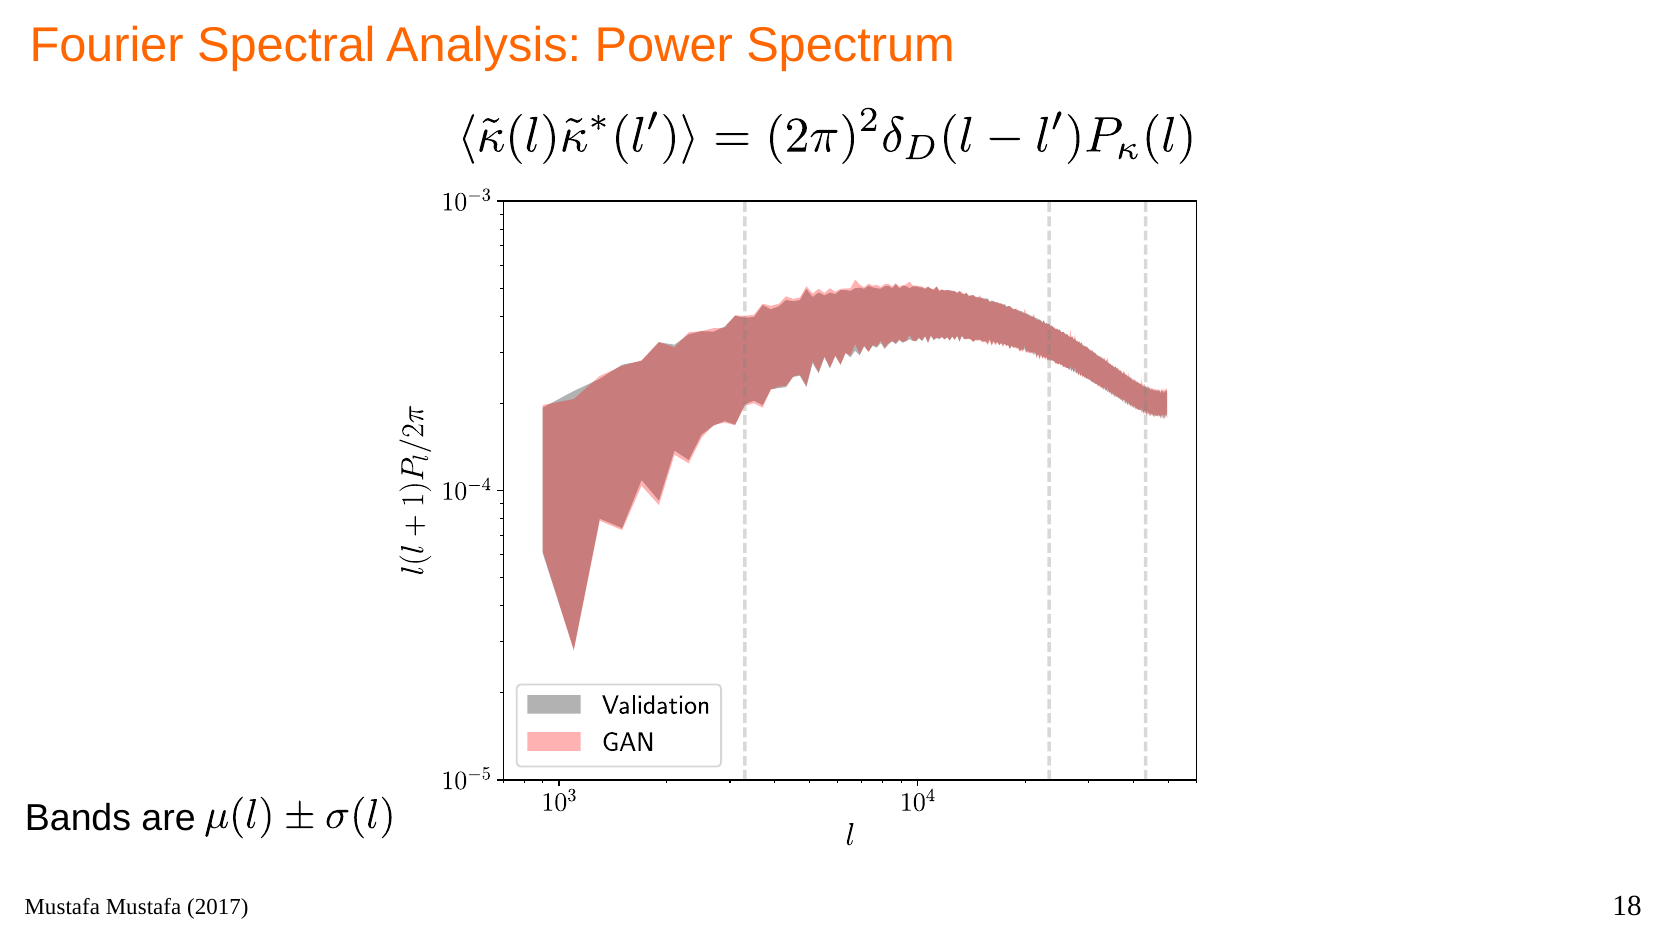

# Fourier Spectral Analysis: Power Spectrum
Bands are
18
Mustafa Mustafa (2017)